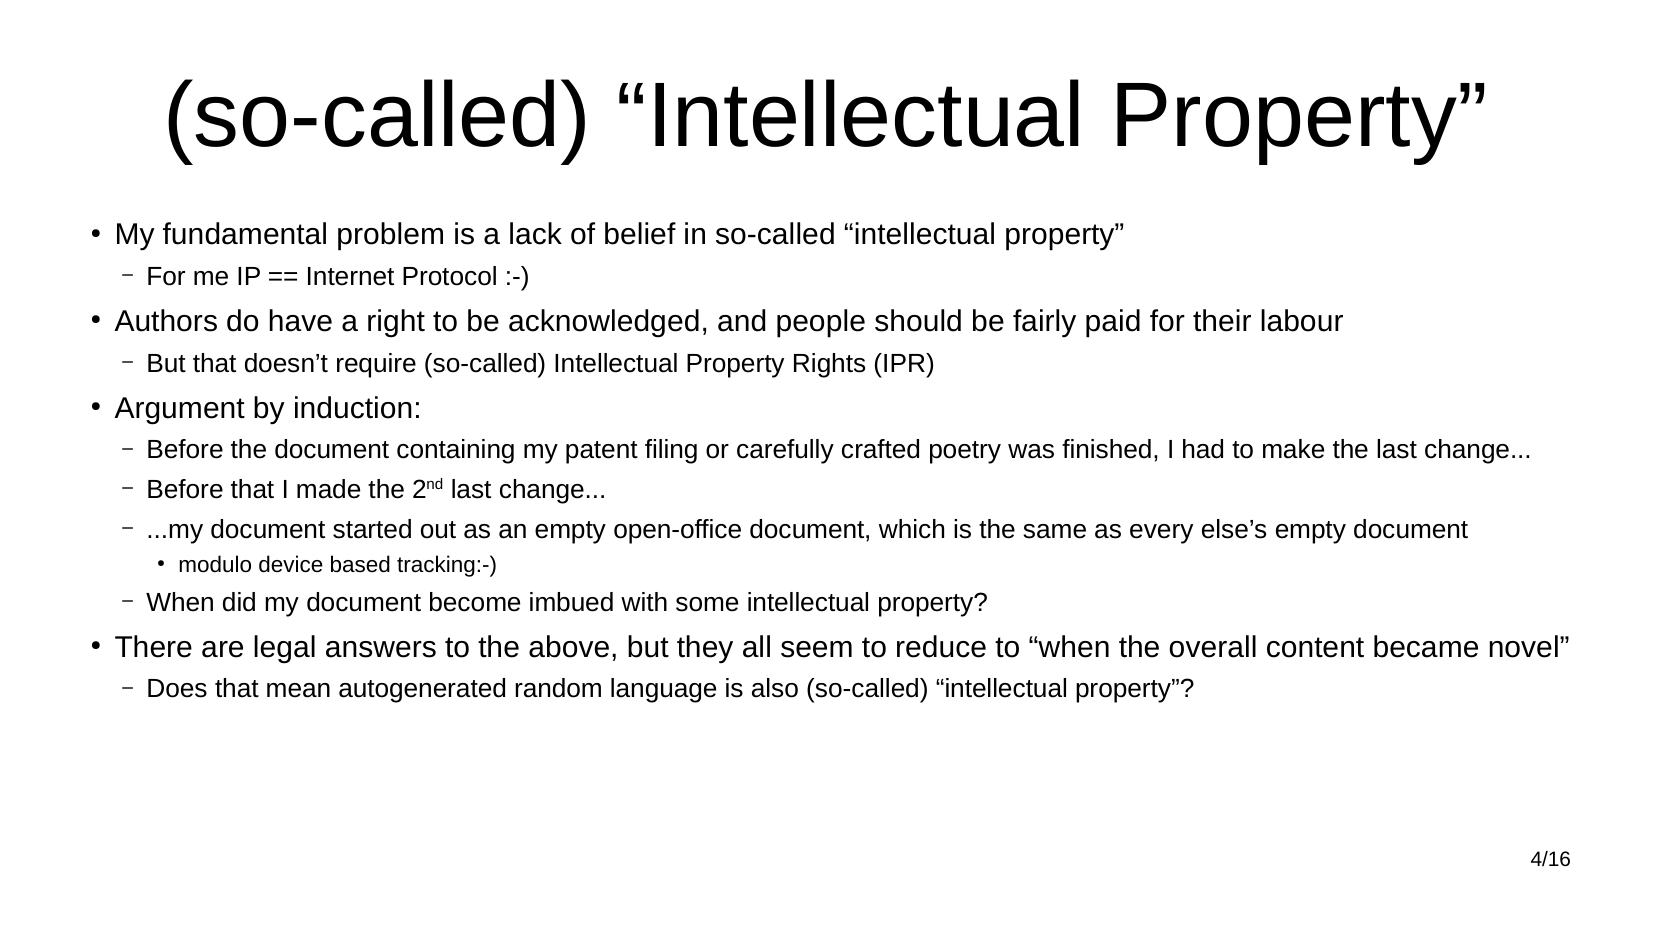

# (so-called) “Intellectual Property”
My fundamental problem is a lack of belief in so-called “intellectual property”
For me IP == Internet Protocol :-)
Authors do have a right to be acknowledged, and people should be fairly paid for their labour
But that doesn’t require (so-called) Intellectual Property Rights (IPR)
Argument by induction:
Before the document containing my patent filing or carefully crafted poetry was finished, I had to make the last change...
Before that I made the 2nd last change...
...my document started out as an empty open-office document, which is the same as every else’s empty document
modulo device based tracking:-)
When did my document become imbued with some intellectual property?
There are legal answers to the above, but they all seem to reduce to “when the overall content became novel”
Does that mean autogenerated random language is also (so-called) “intellectual property”?
4